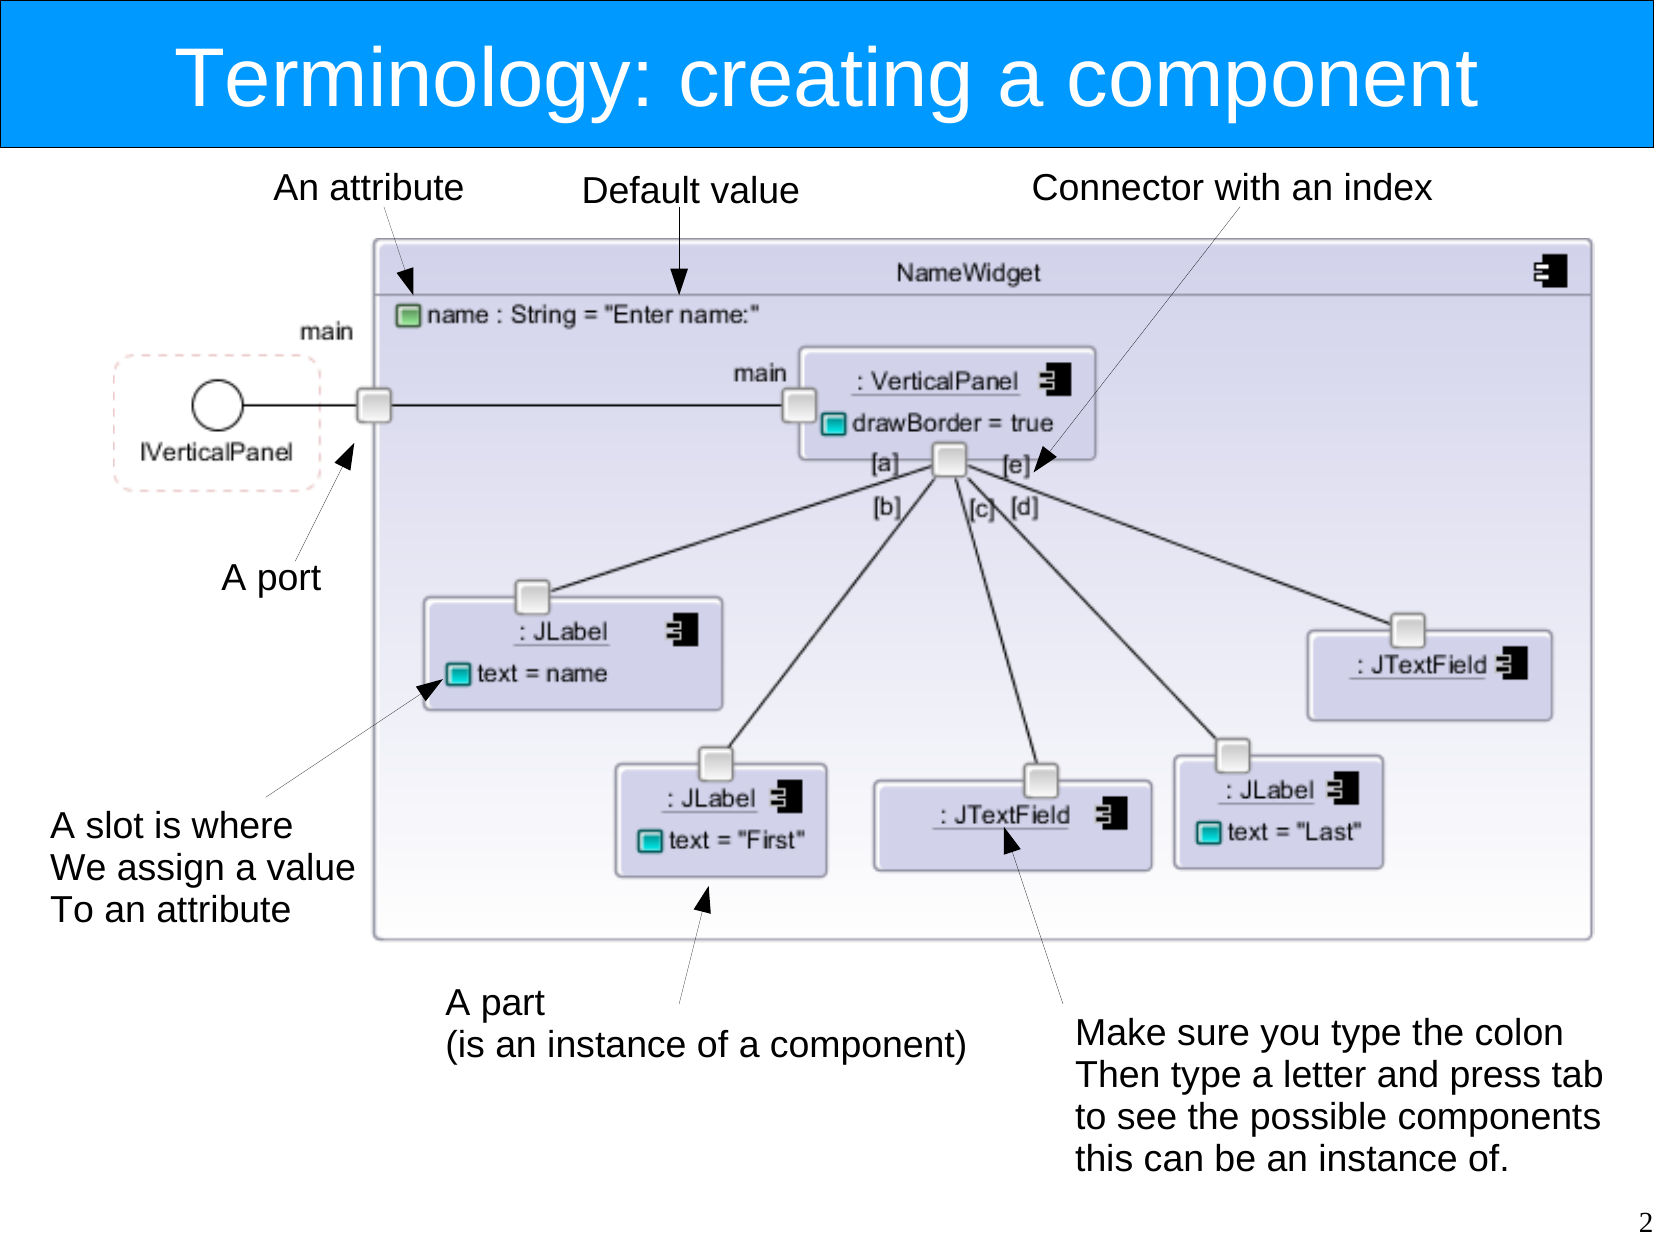

# Terminology: creating a component
An attribute
Connector with an index
Default value
A port
A slot is where
We assign a value
To an attribute
A part
(is an instance of a component)
Make sure you type the colon
Then type a letter and press tab
to see the possible components
this can be an instance of.
2